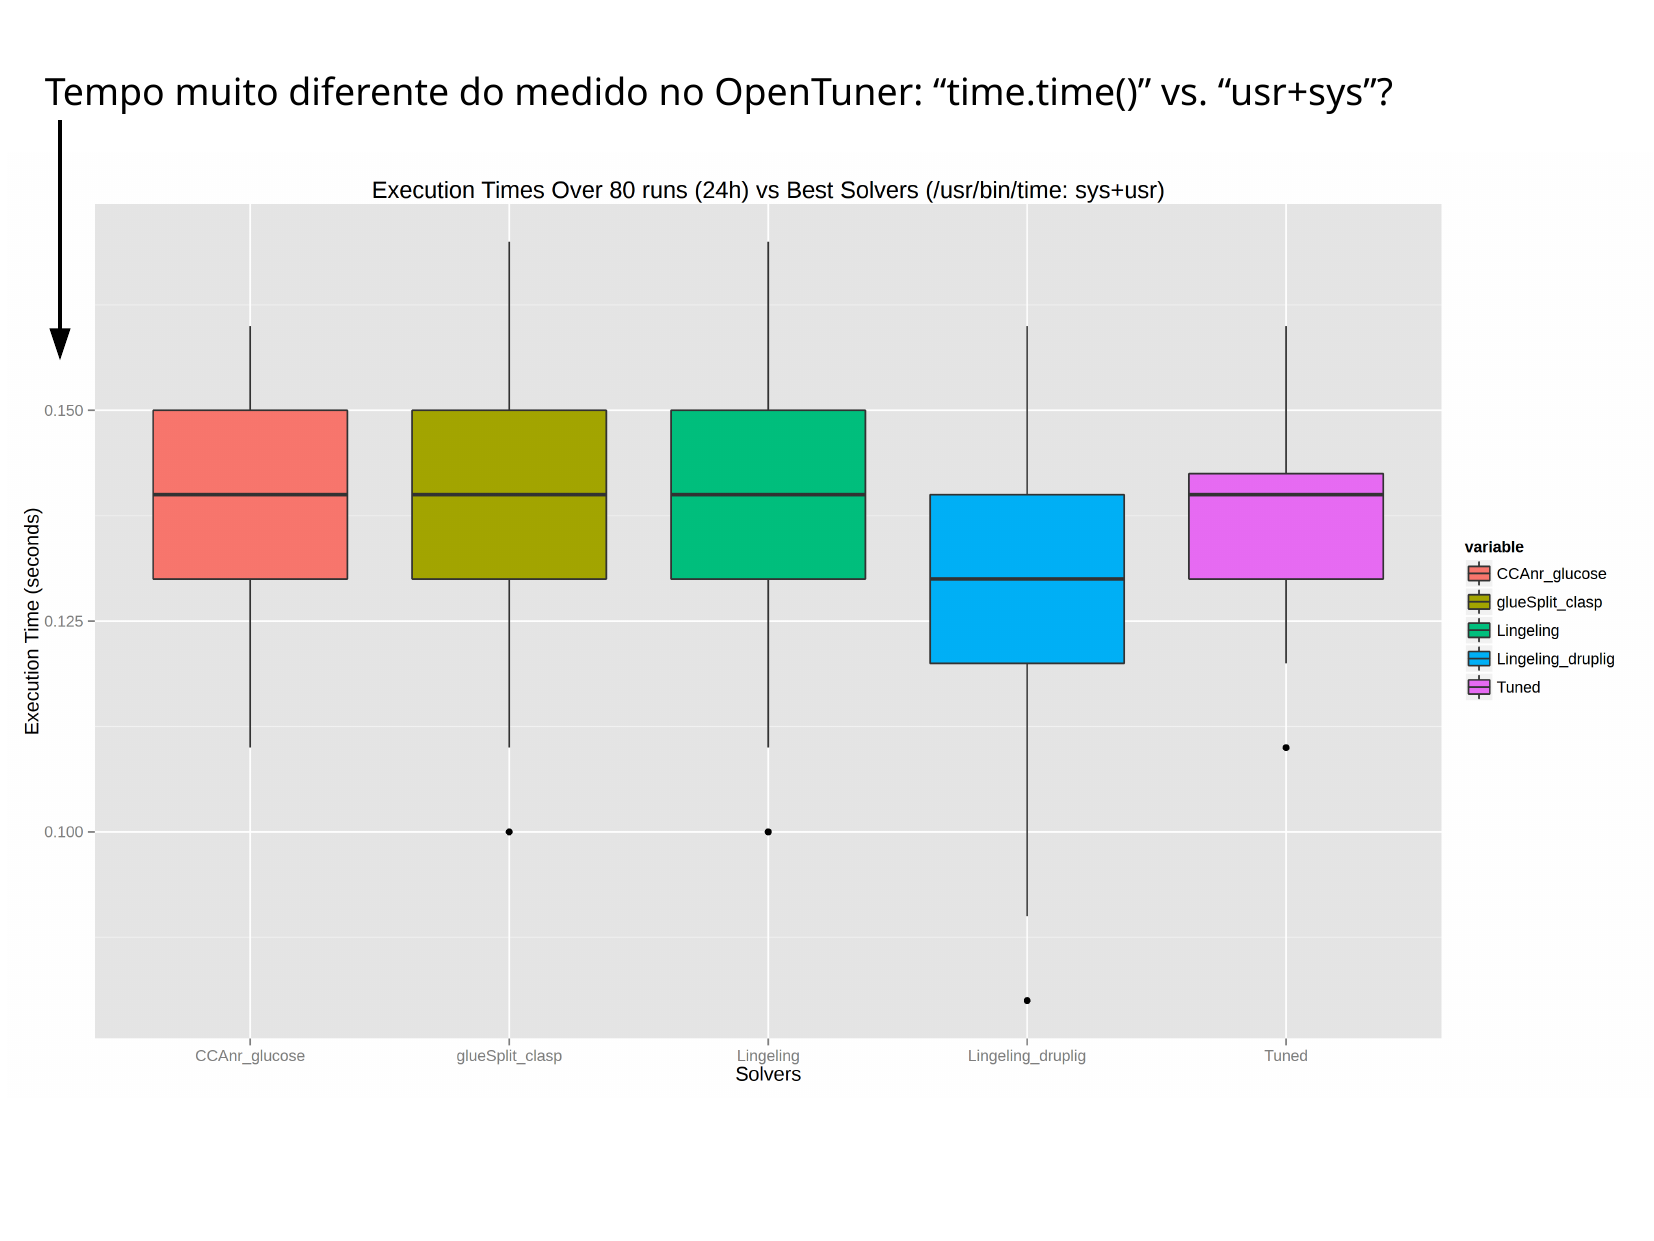

Tempo muito diferente do medido no OpenTuner: “time.time()” vs. “usr+sys”?